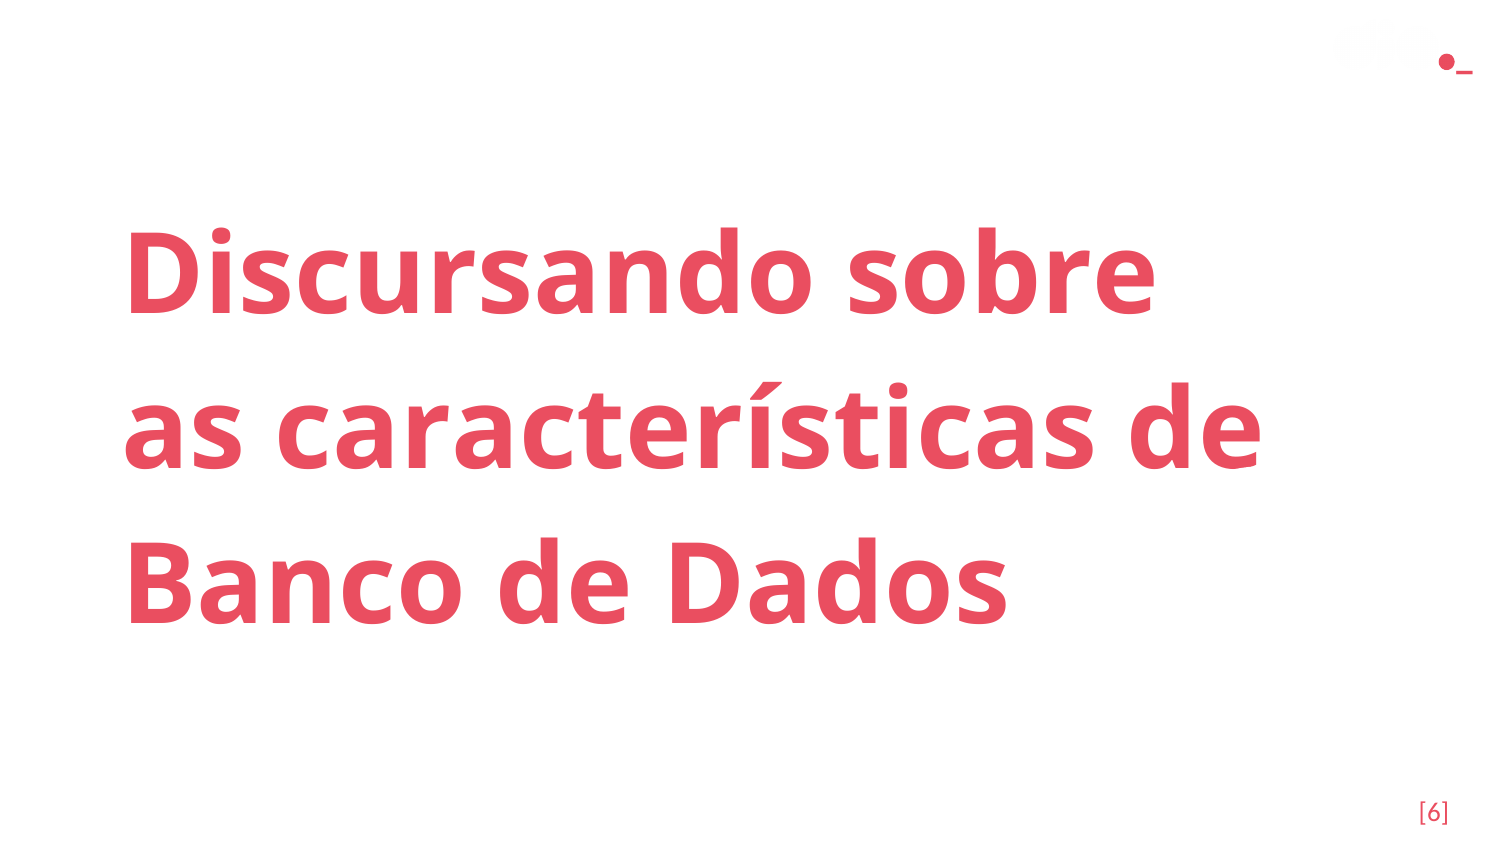

Discursando sobre as características de Banco de Dados